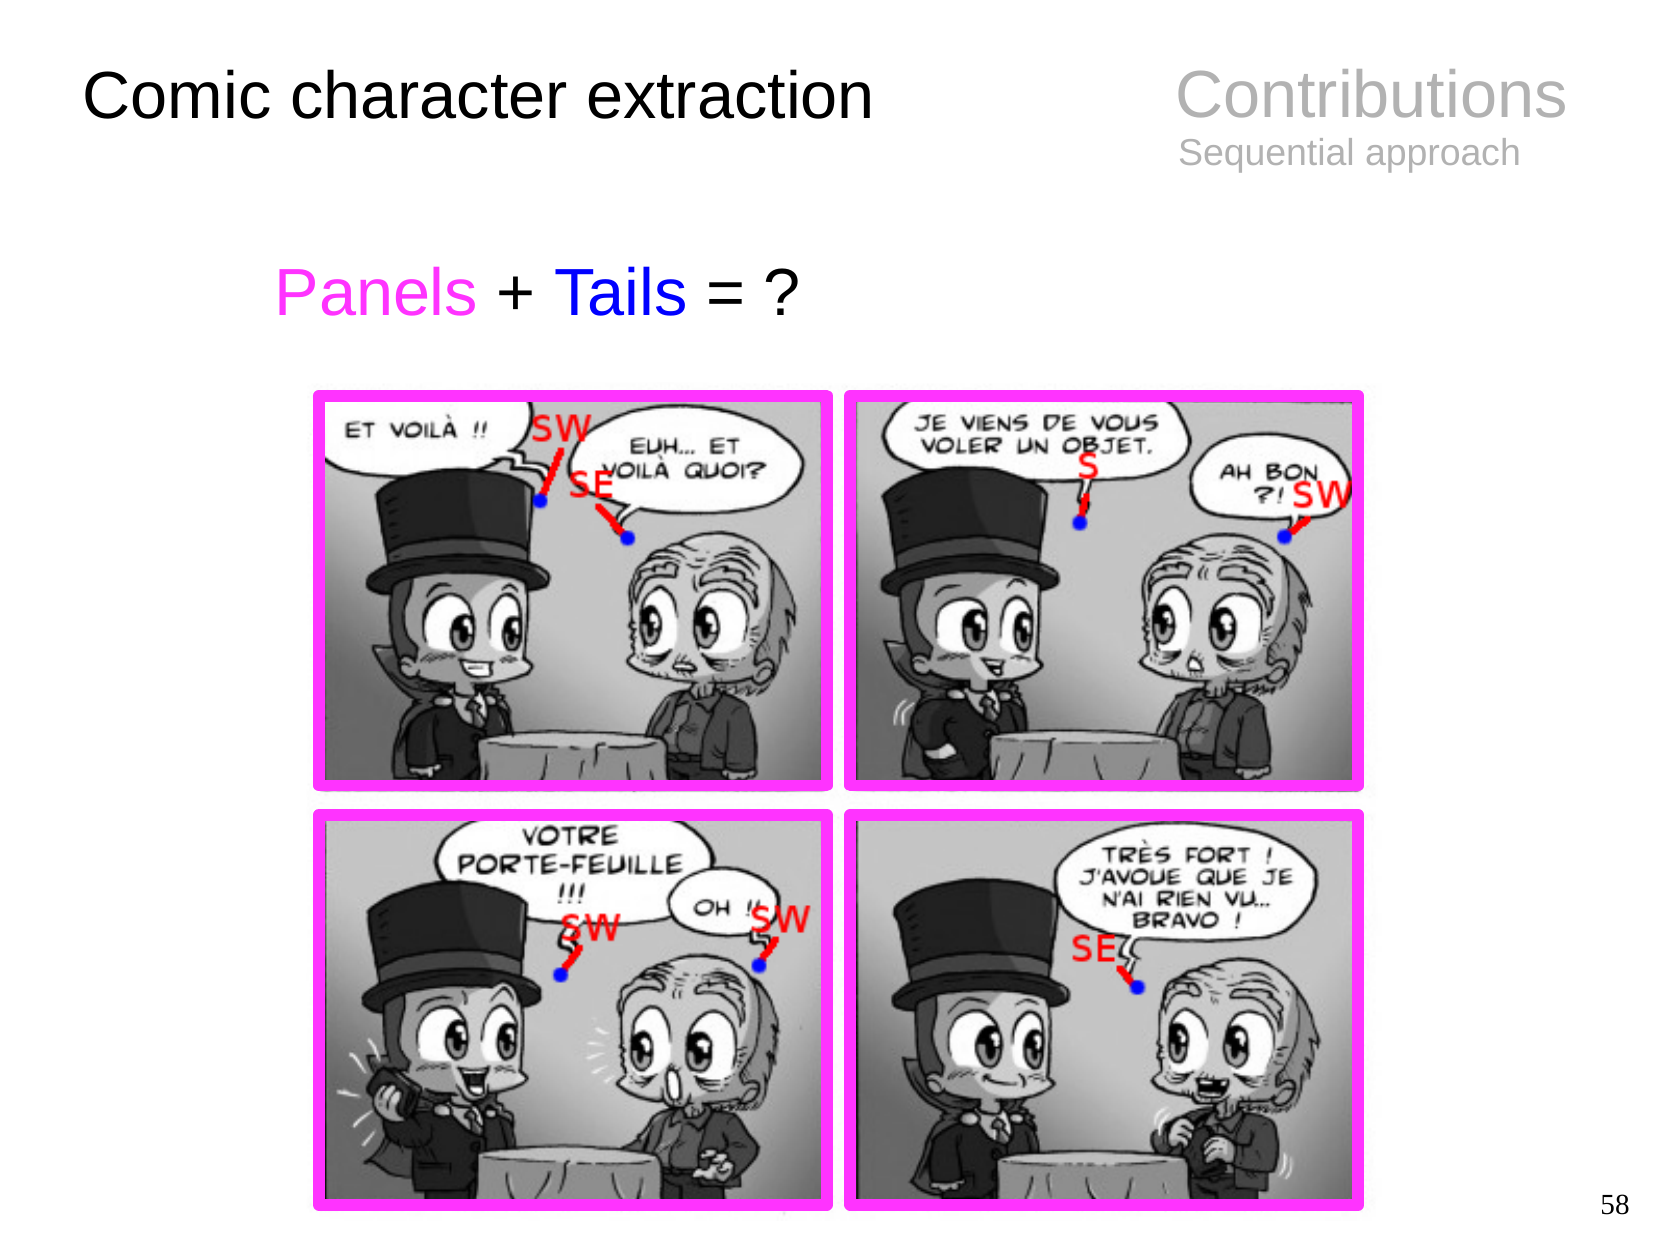

# Comic character extraction
Panels + Tails = ?
58